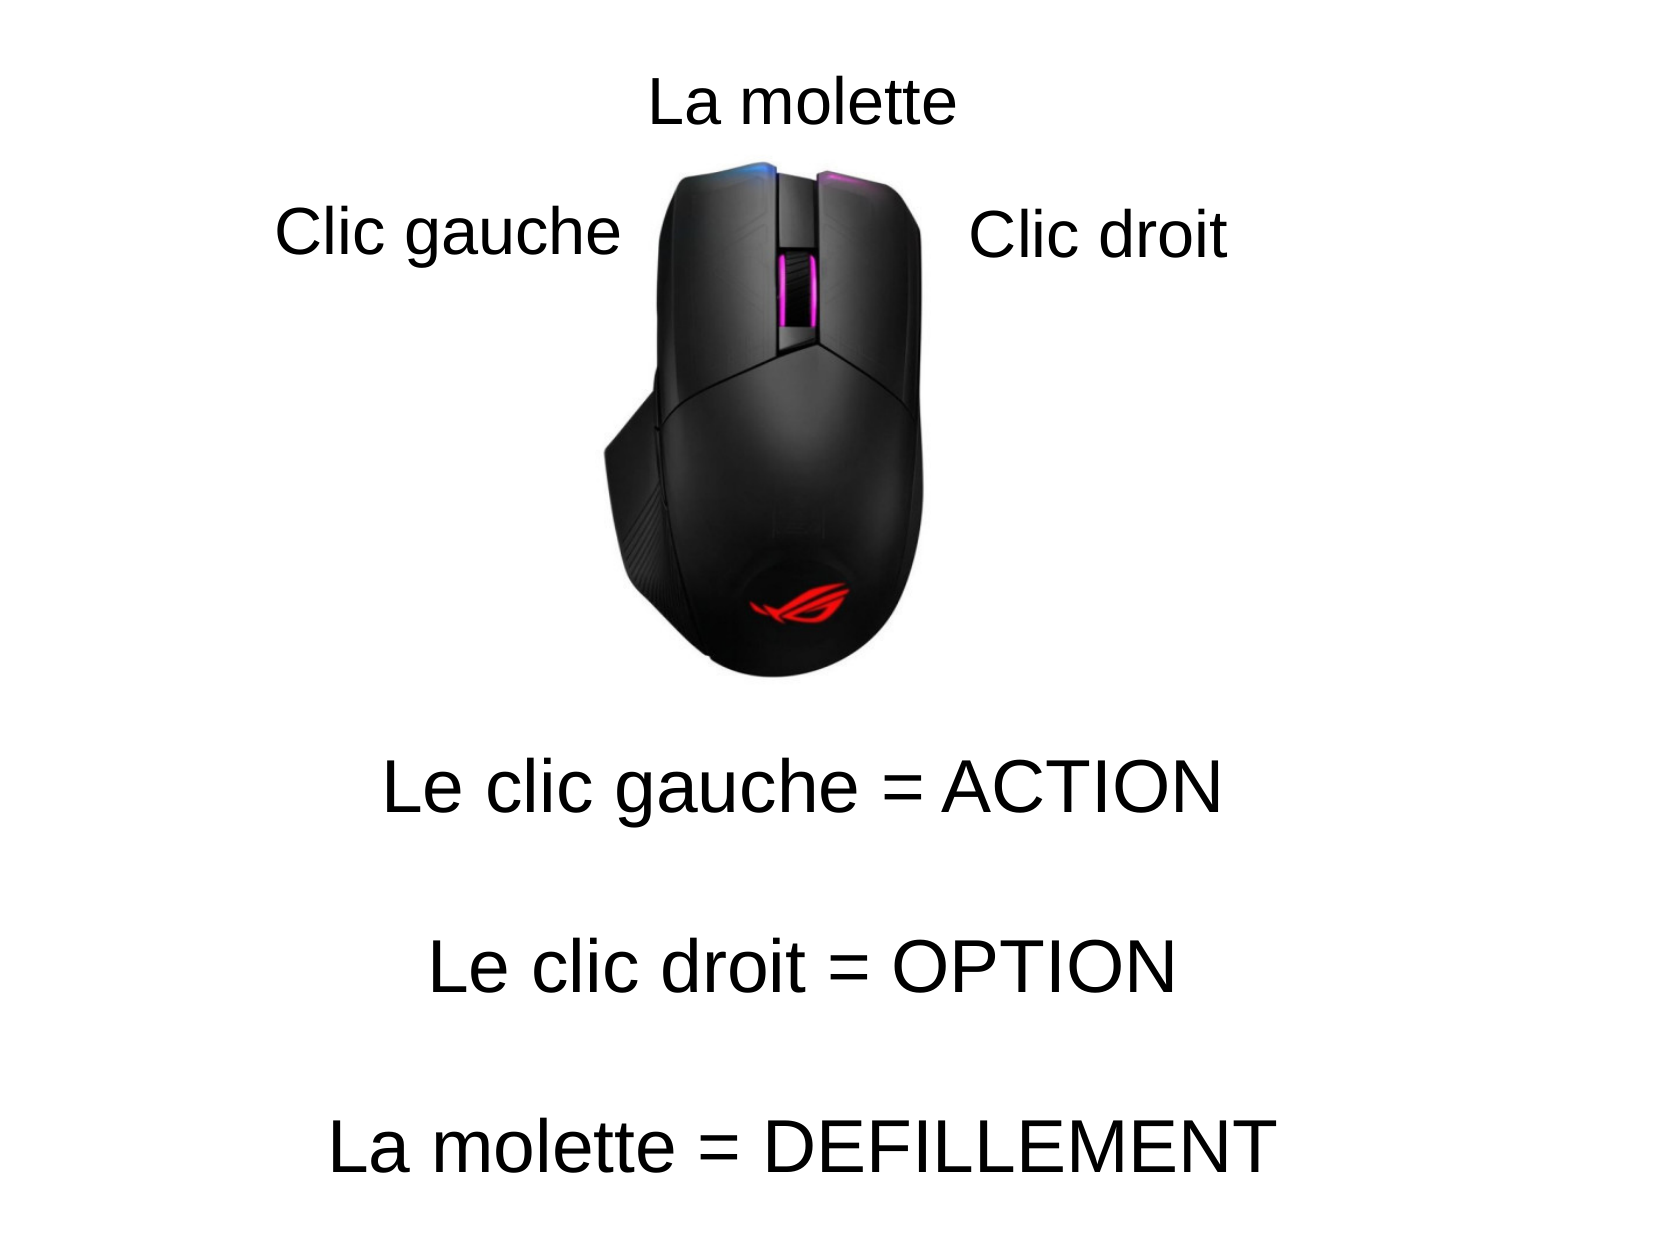

La molette
Clic gauche
# Clic droit
Le clic gauche = ACTION
Le clic droit = OPTION
La molette = DEFILLEMENT